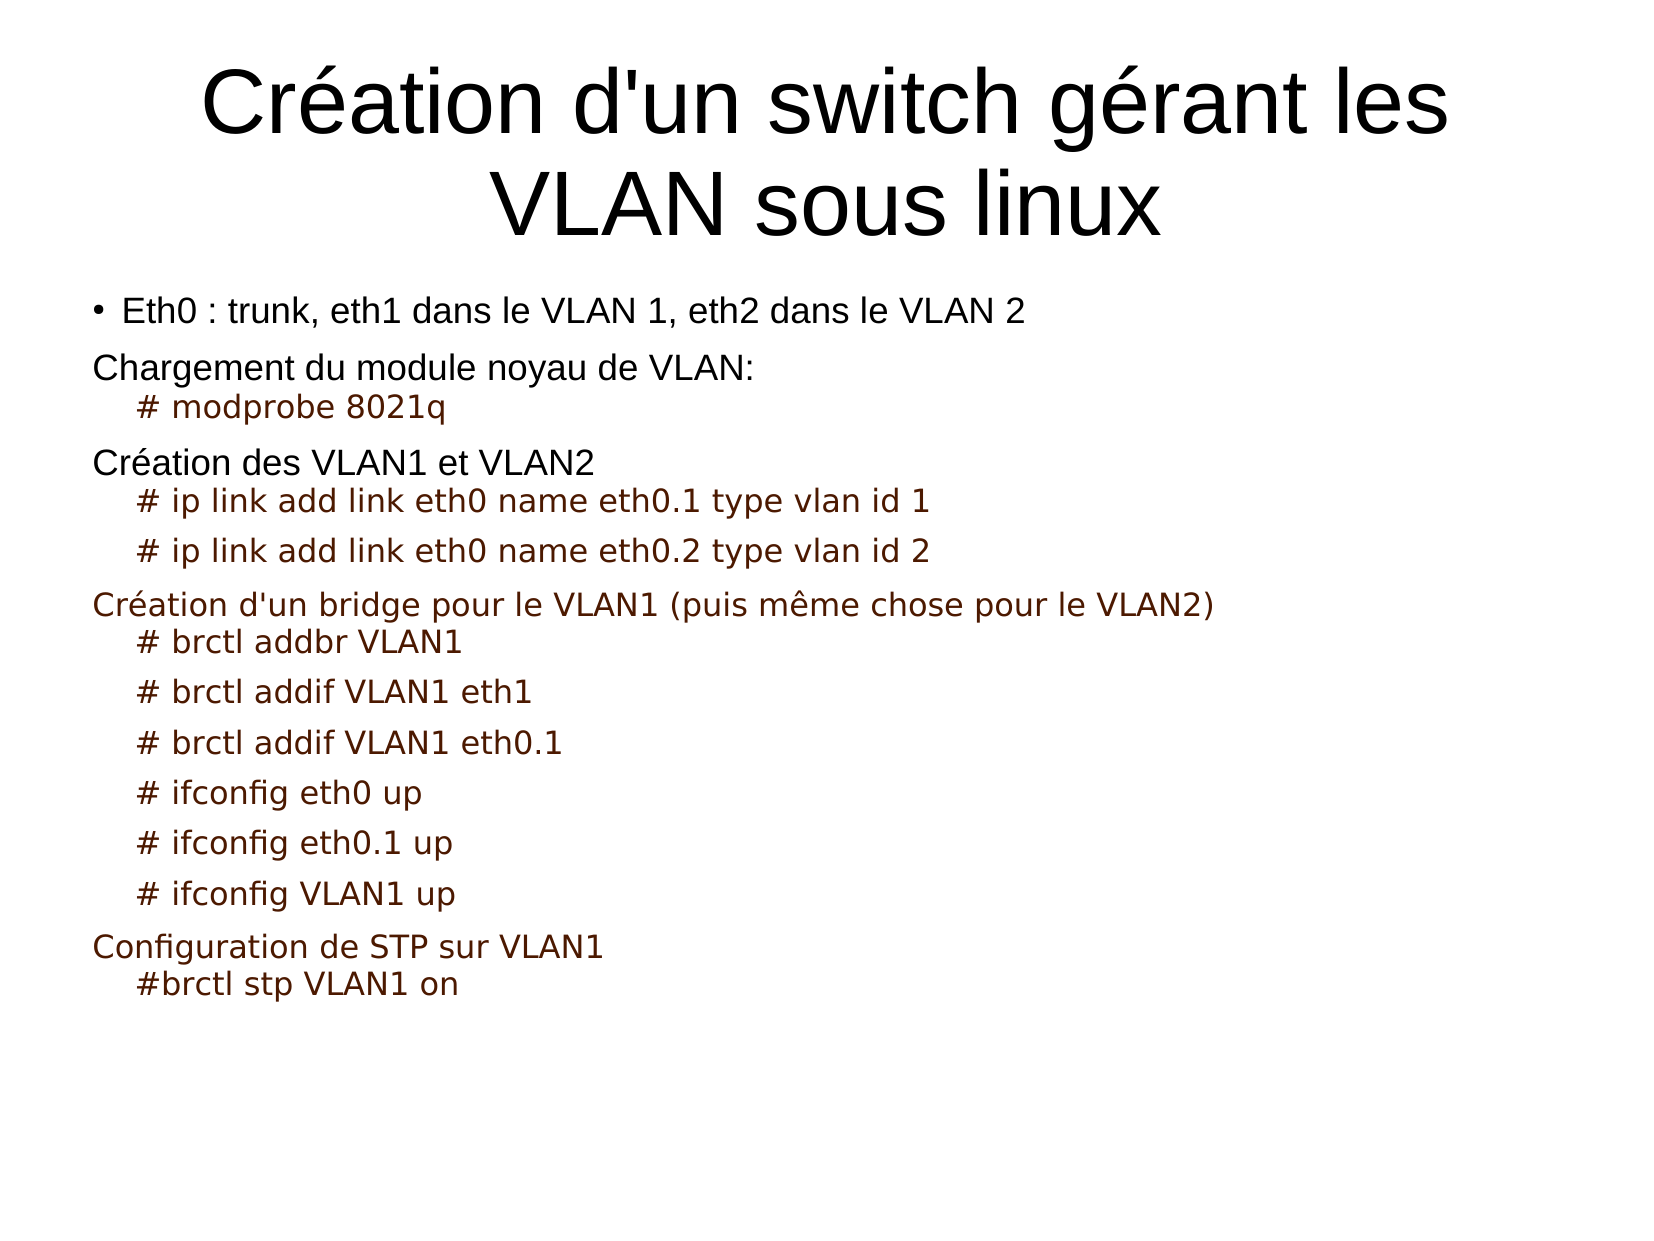

# Création d'un switch gérant les VLAN sous linux
Eth0 : trunk, eth1 dans le VLAN 1, eth2 dans le VLAN 2
Chargement du module noyau de VLAN:
# modprobe 8021q
Création des VLAN1 et VLAN2
# ip link add link eth0 name eth0.1 type vlan id 1
# ip link add link eth0 name eth0.2 type vlan id 2
Création d'un bridge pour le VLAN1 (puis même chose pour le VLAN2)
# brctl addbr VLAN1
# brctl addif VLAN1 eth1
# brctl addif VLAN1 eth0.1
# ifconfig eth0 up
# ifconfig eth0.1 up
# ifconfig VLAN1 up
Configuration de STP sur VLAN1
#brctl stp VLAN1 on